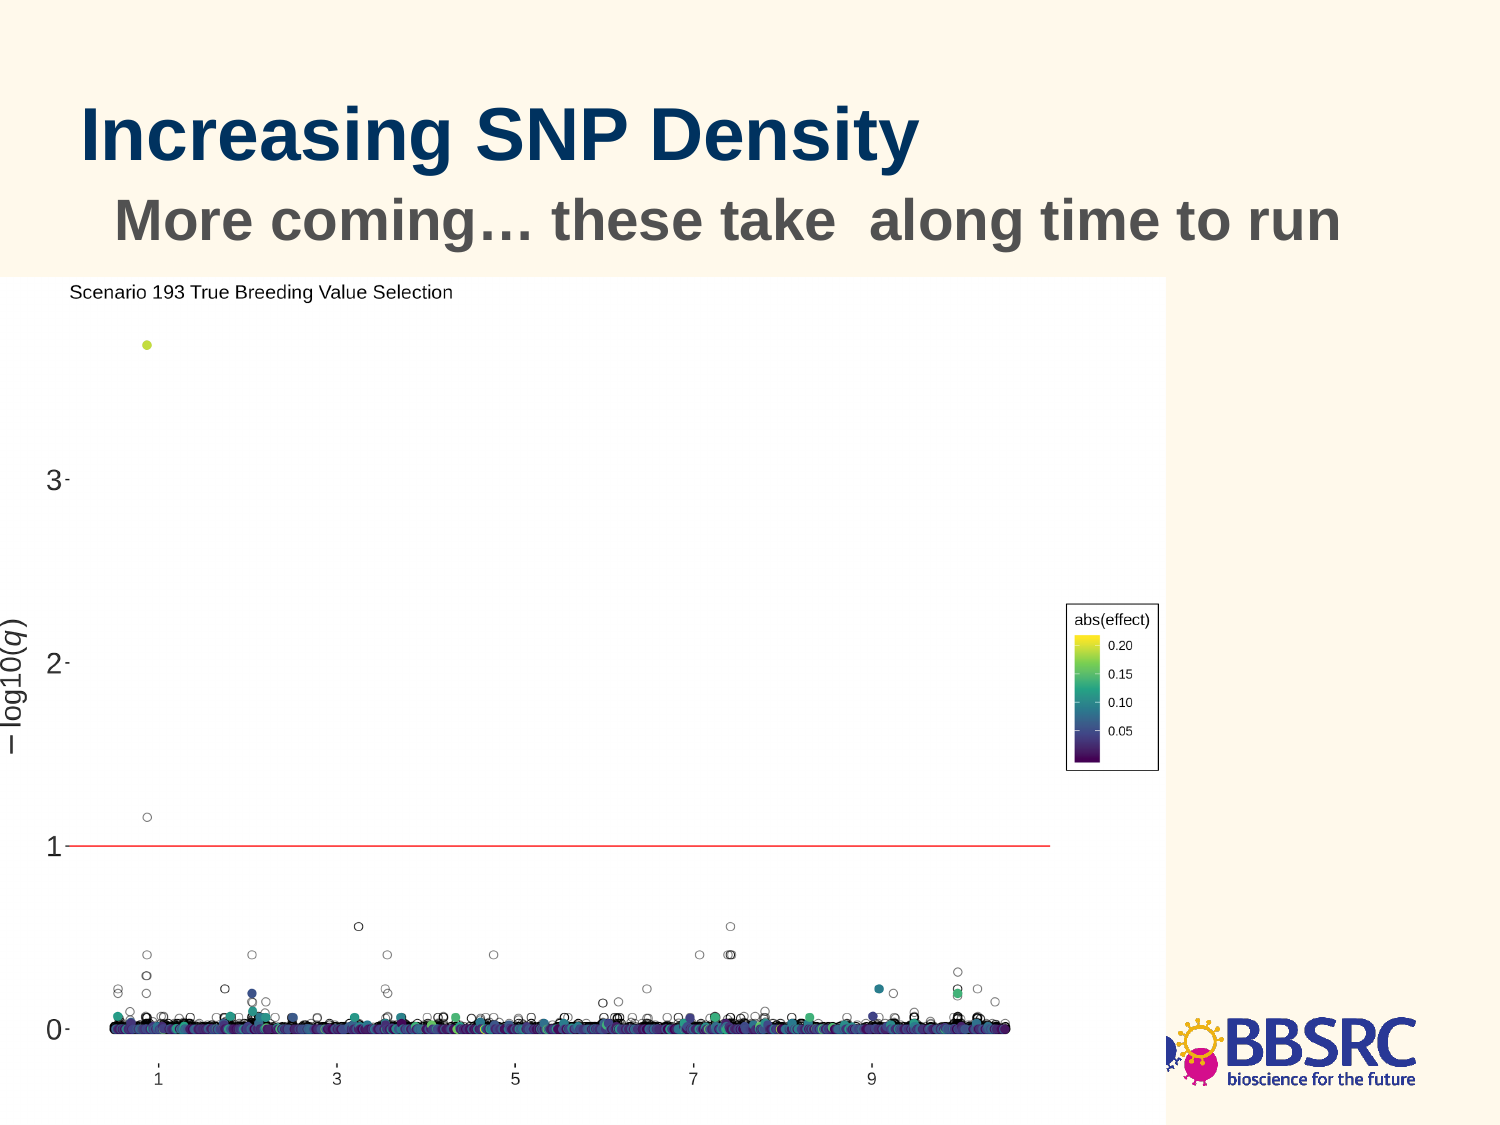

# Increasing SNP Density
More coming… these take along time to run